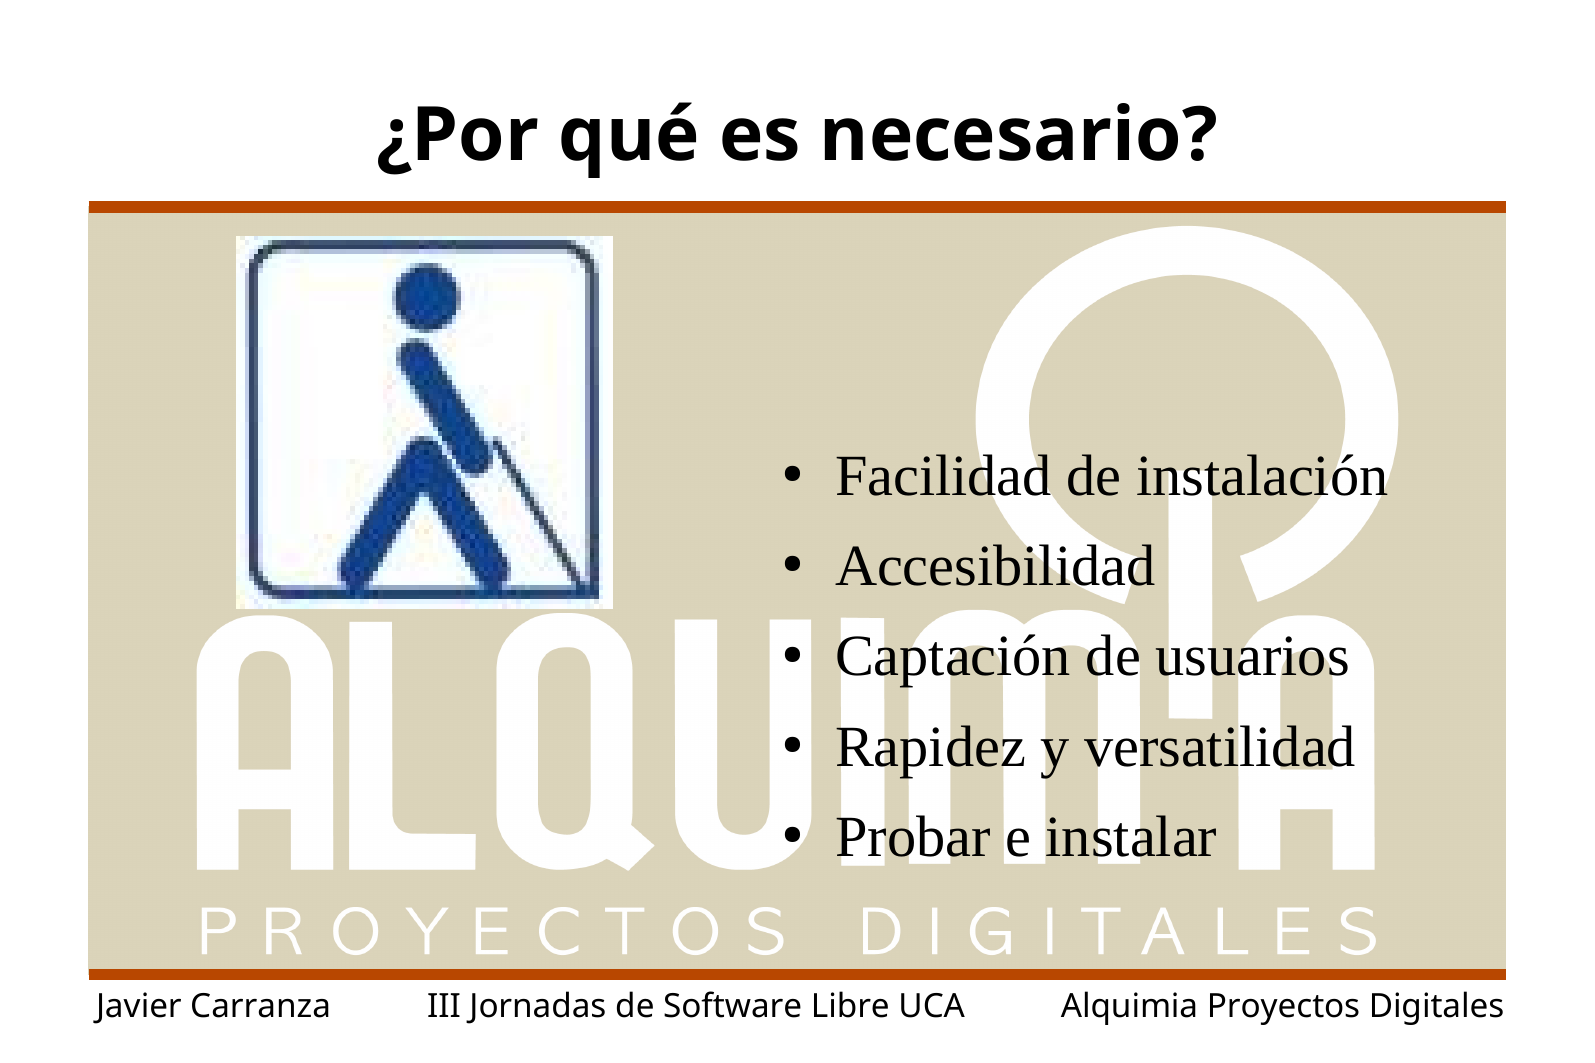

# ¿Por qué es necesario?
Facilidad de instalación
Accesibilidad
Captación de usuarios
Rapidez y versatilidad
Probar e instalar
 Javier Carranza III Jornadas de Software Libre UCA Alquimia Proyectos Digitales